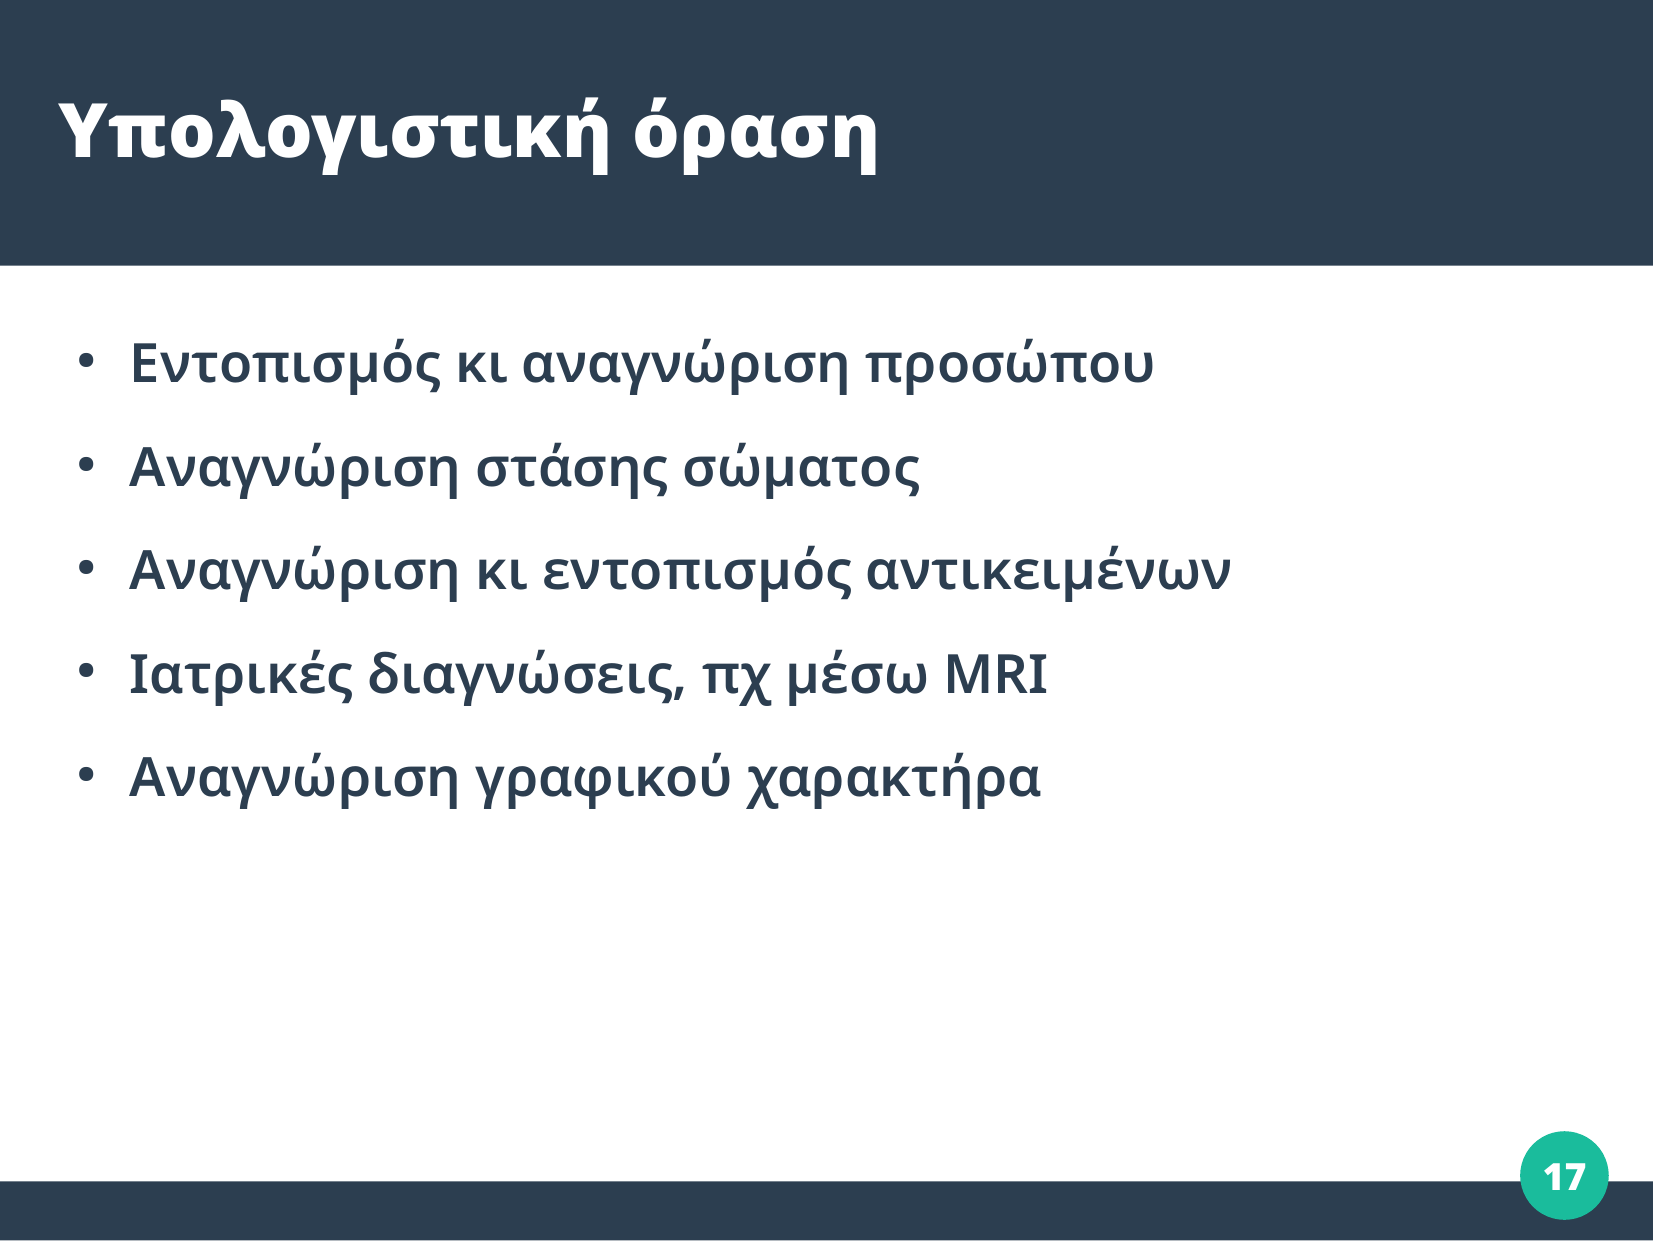

# Υπολογιστική όραση
Εντοπισμός κι αναγνώριση προσώπου
Αναγνώριση στάσης σώματος
Αναγνώριση κι εντοπισμός αντικειμένων
Ιατρικές διαγνώσεις, πχ μέσω MRI
Αναγνώριση γραφικού χαρακτήρα
17